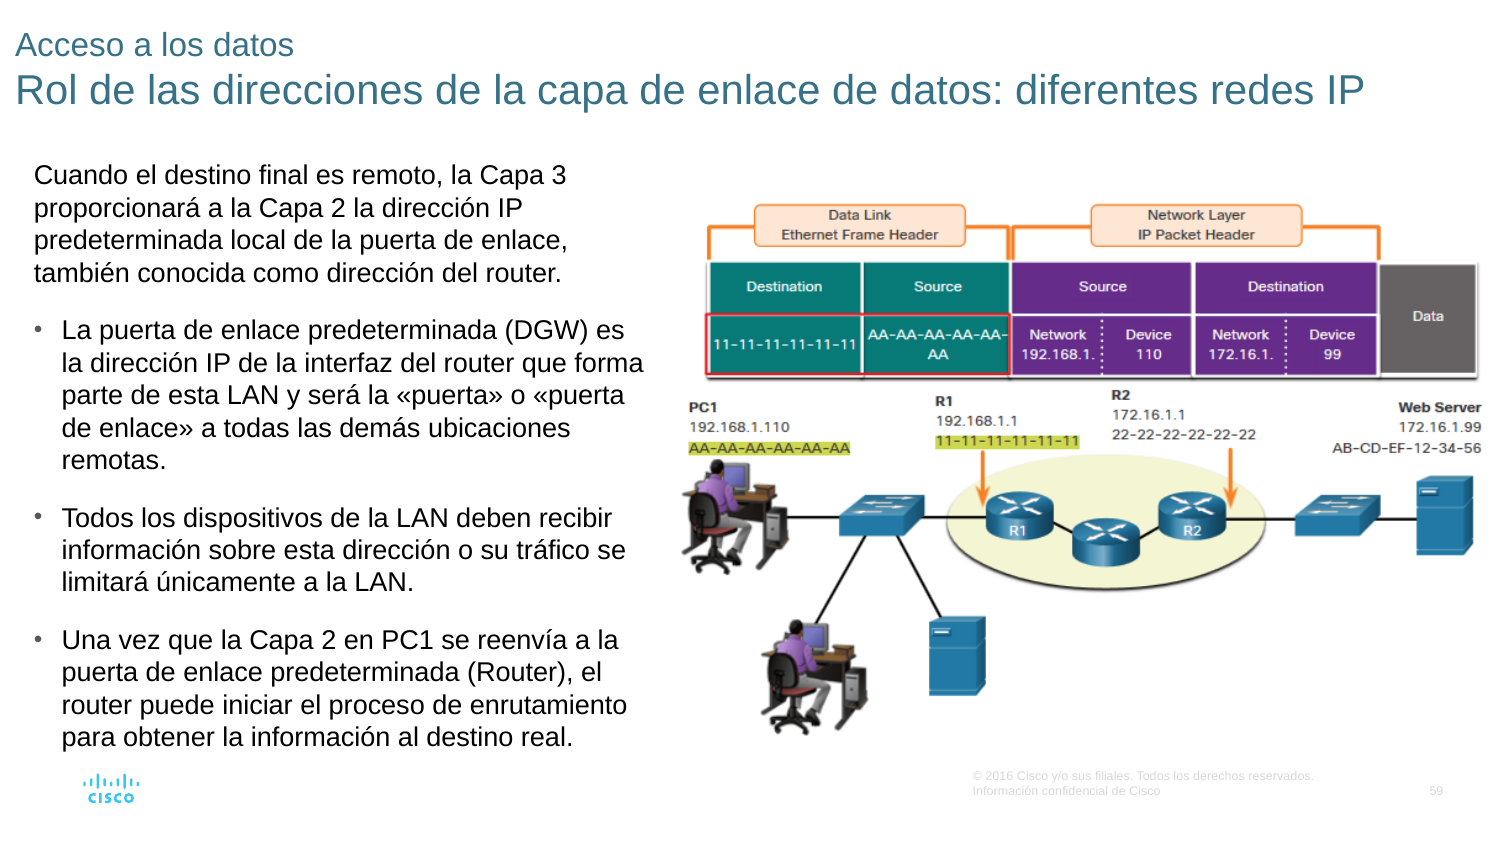

# Acceso a los datos Rol de las direcciones de la capa de enlace de datos: diferentes redes IP
Cuando el destino final es remoto, la Capa 3 proporcionará a la Capa 2 la dirección IP predeterminada local de la puerta de enlace, también conocida como dirección del router.
La puerta de enlace predeterminada (DGW) es la dirección IP de la interfaz del router que forma parte de esta LAN y será la «puerta» o «puerta de enlace» a todas las demás ubicaciones remotas.
Todos los dispositivos de la LAN deben recibir información sobre esta dirección o su tráfico se limitará únicamente a la LAN.
Una vez que la Capa 2 en PC1 se reenvía a la puerta de enlace predeterminada (Router), el router puede iniciar el proceso de enrutamiento para obtener la información al destino real.